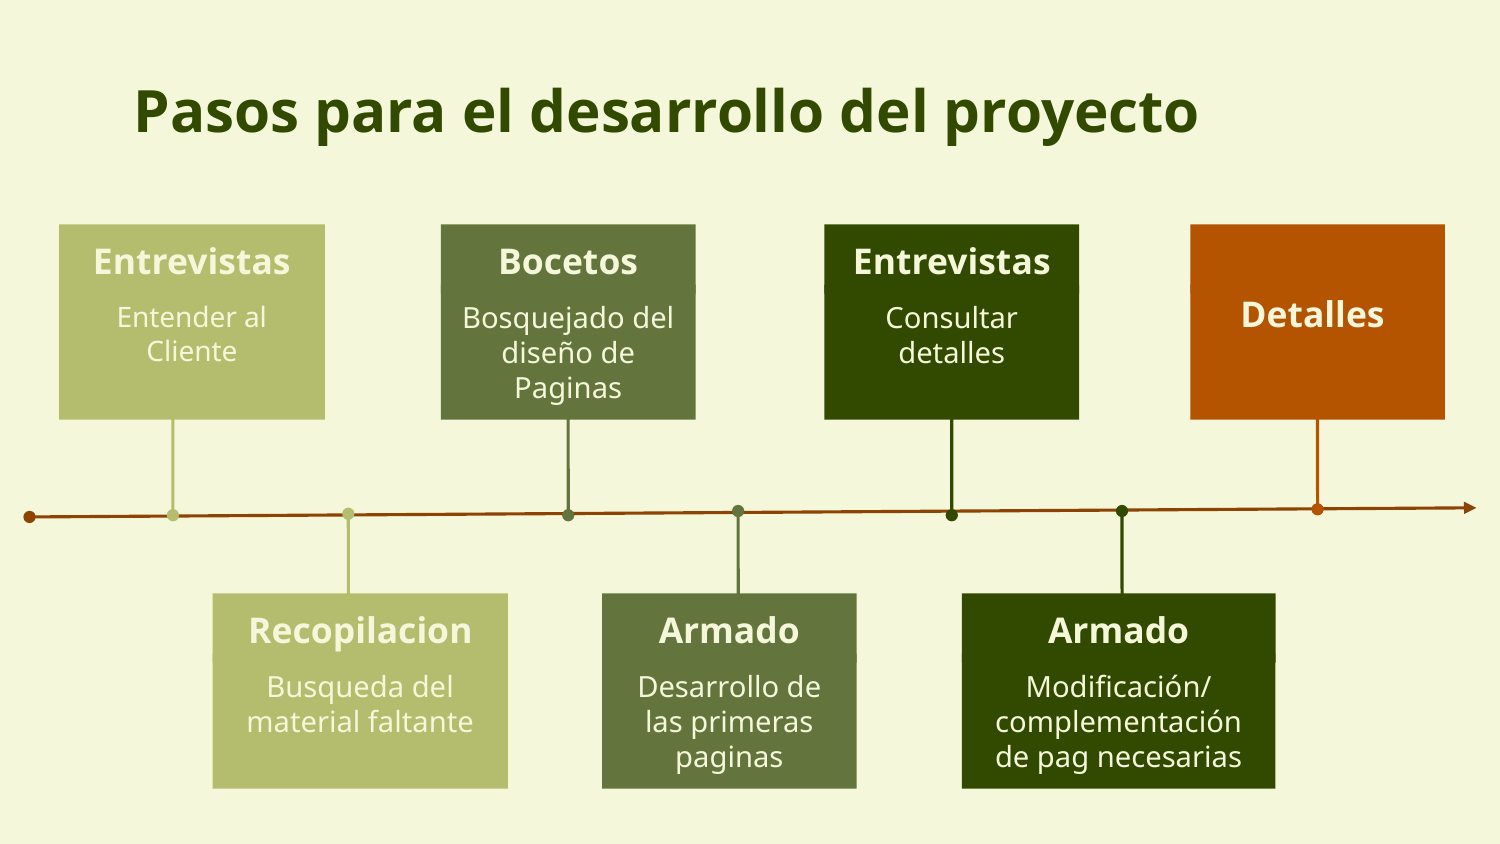

# Pasos para el desarrollo del proyecto
Entrevistas
Entender al Cliente
Bocetos
Bosquejado del diseño de Paginas
Entrevistas
Consultar detalles
Detalles
Detalles
Recopilacion
Busqueda del material faltante
Armado
Desarrollo de las primeras paginas
Armado
Modificación/complementación de pag necesarias